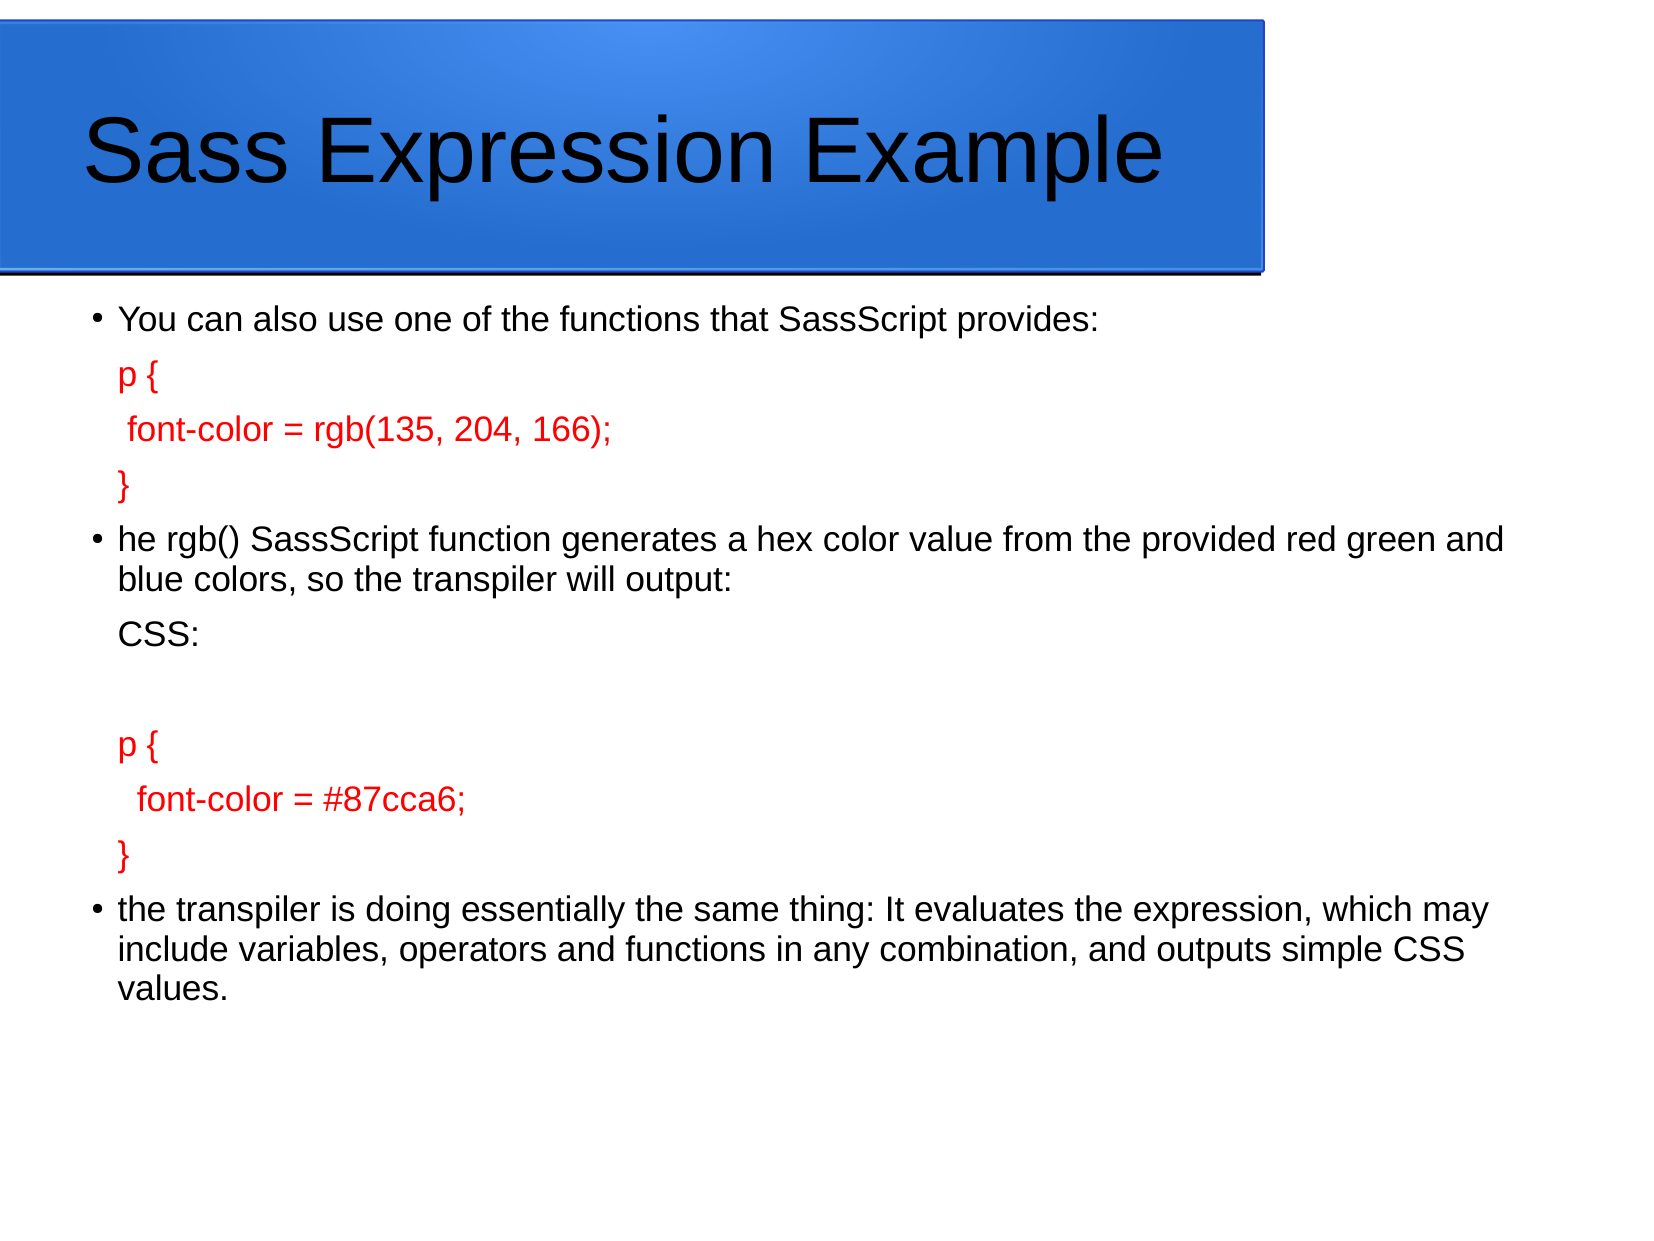

# Sass Expression Example
You can also use one of the functions that SassScript provides:
p {
 font-color = rgb(135, 204, 166);
}
he rgb() SassScript function generates a hex color value from the provided red green and blue colors, so the transpiler will output:
CSS:
p {
 font-color = #87cca6;
}
the transpiler is doing essentially the same thing: It evaluates the expression, which may include variables, operators and functions in any combination, and outputs simple CSS values.